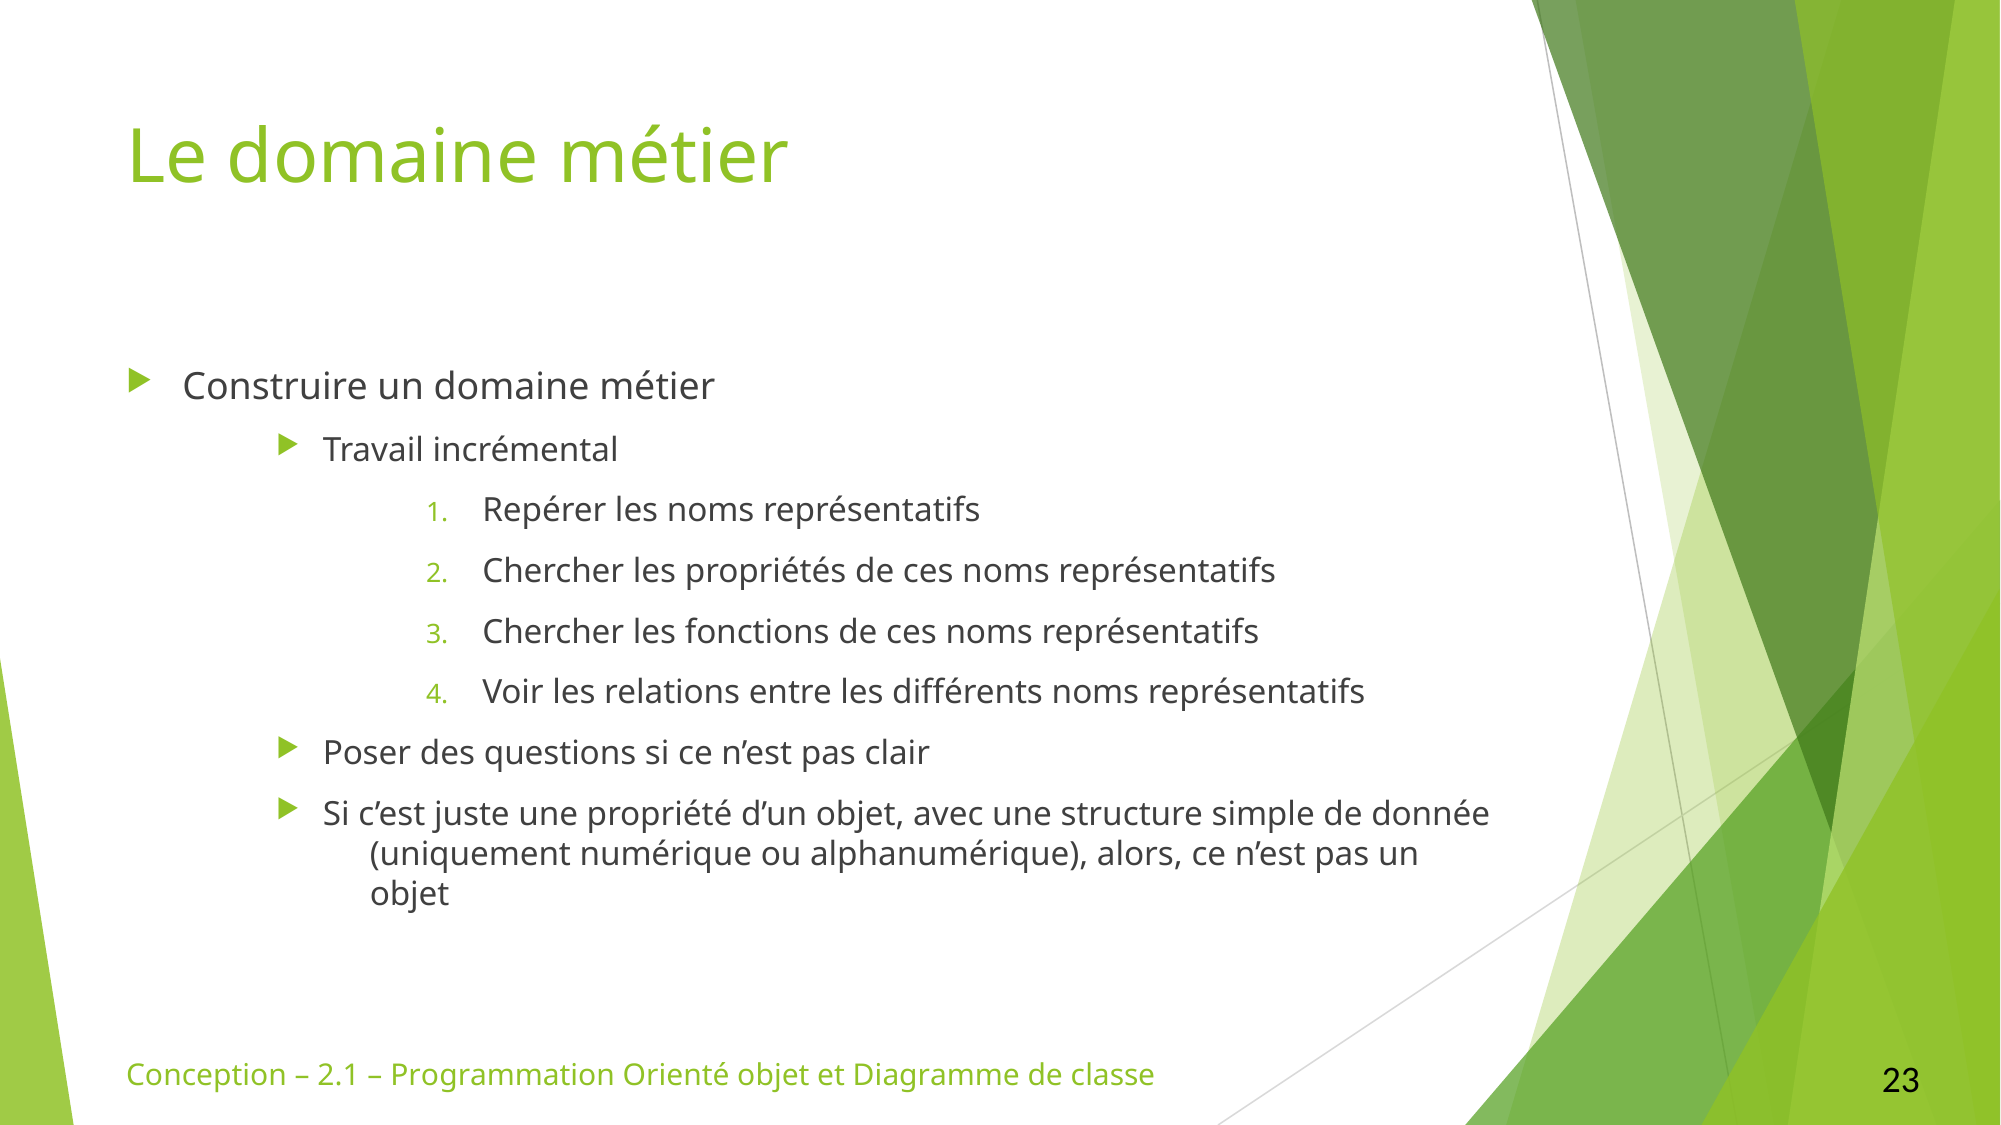

# Le domaine métier
Construire un domaine métier
Travail incrémental
Repérer les noms représentatifs
Chercher les propriétés de ces noms représentatifs
Chercher les fonctions de ces noms représentatifs
Voir les relations entre les différents noms représentatifs
Poser des questions si ce n’est pas clair
Si c’est juste une propriété d’un objet, avec une structure simple de donnée (uniquement numérique ou alphanumérique), alors, ce n’est pas un objet
Conception – 2.1 – Programmation Orienté objet et Diagramme de classe